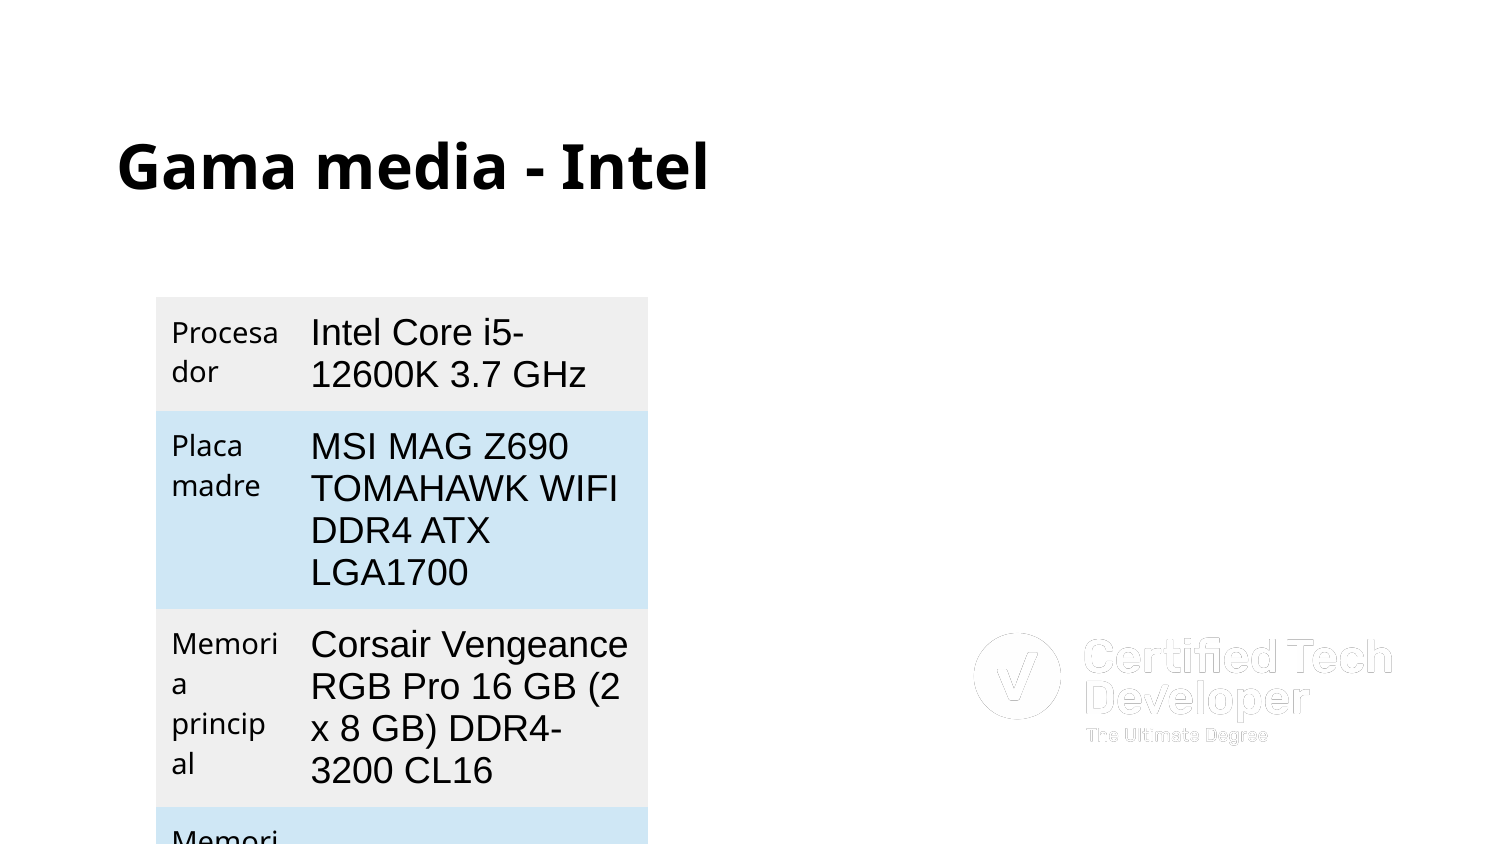

Gama media - Intel
| Procesador | Intel Core i5-12600K 3.7 GHz |
| --- | --- |
| Placa madre | MSI MAG Z690 TOMAHAWK WIFI DDR4 ATX LGA1700 |
| Memoria principal | Corsair Vengeance RGB Pro 16 GB (2 x 8 GB) DDR4-3200 CL16 |
| Memoria secundaria | Samsung 970 Evo Plus 1 TB M.2-2280 NVME |
| GPU | GeForce GT 1030 2GD4 LP OC |